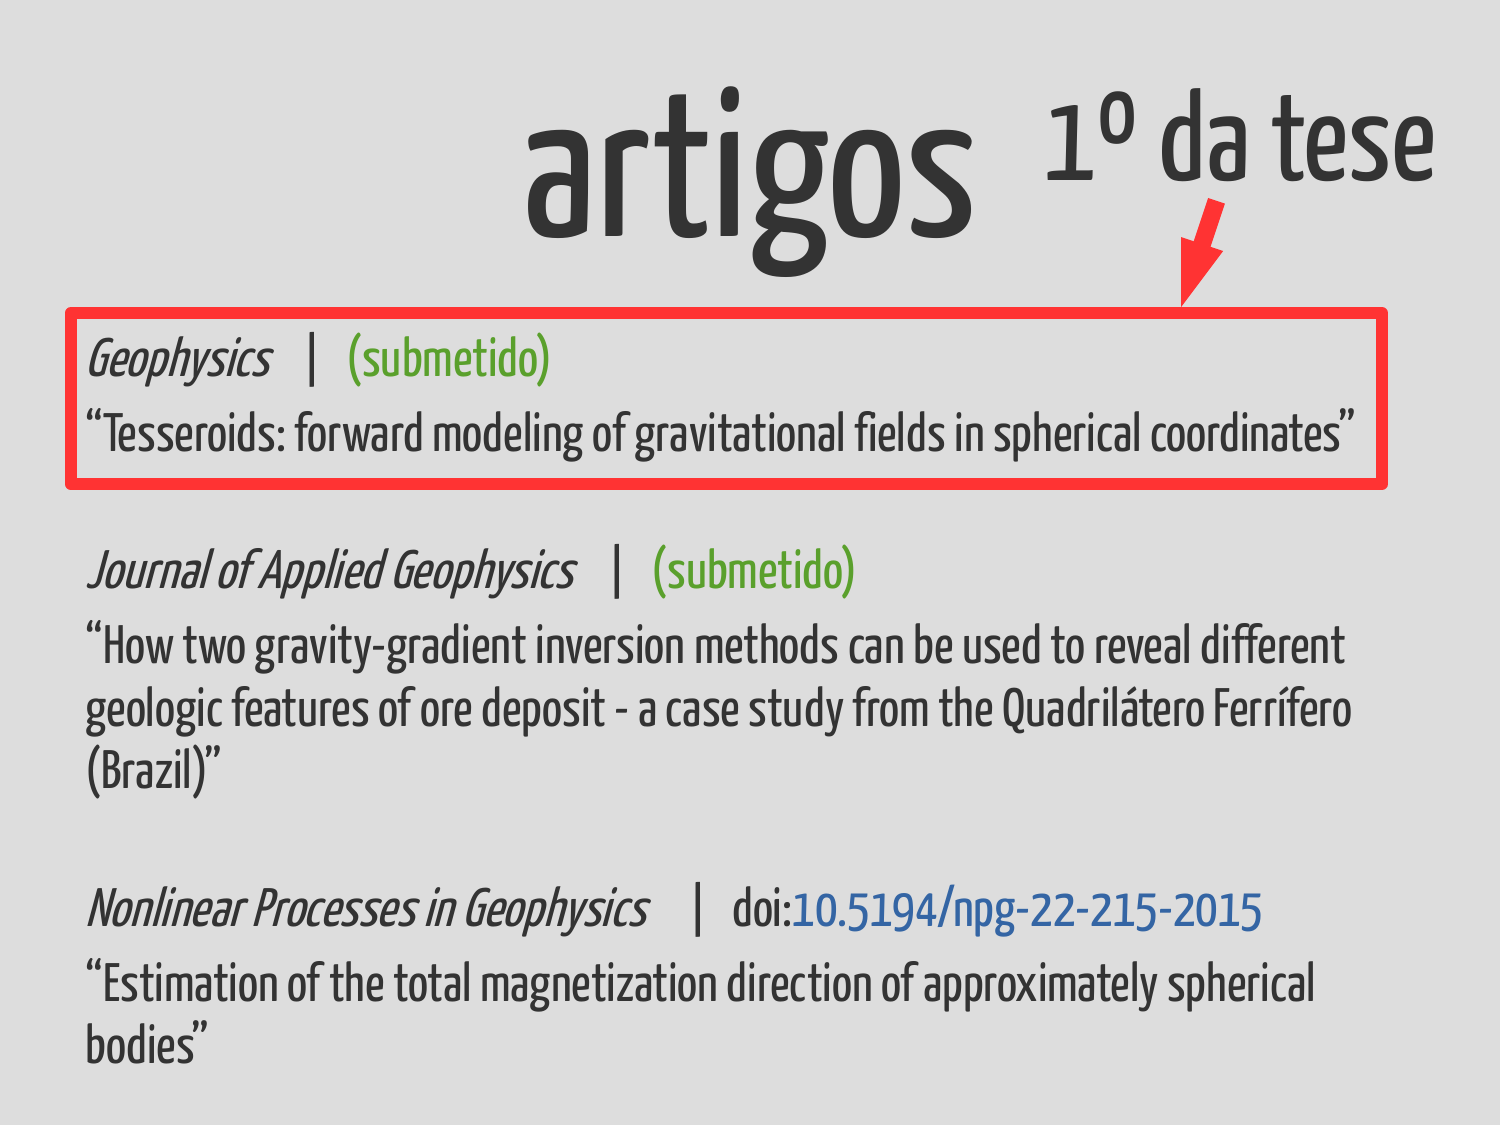

# artigos
1º da tese
Geophysics | (submetido)
“Tesseroids: forward modeling of gravitational fields in spherical coordinates”
Journal of Applied Geophysics | (submetido)
“How two gravity-gradient inversion methods can be used to reveal different geologic features of ore deposit - a case study from the Quadrilátero Ferrífero (Brazil)”
Nonlinear Processes in Geophysics | doi:10.5194/npg-22-215-2015
“Estimation of the total magnetization direction of approximately spherical bodies”